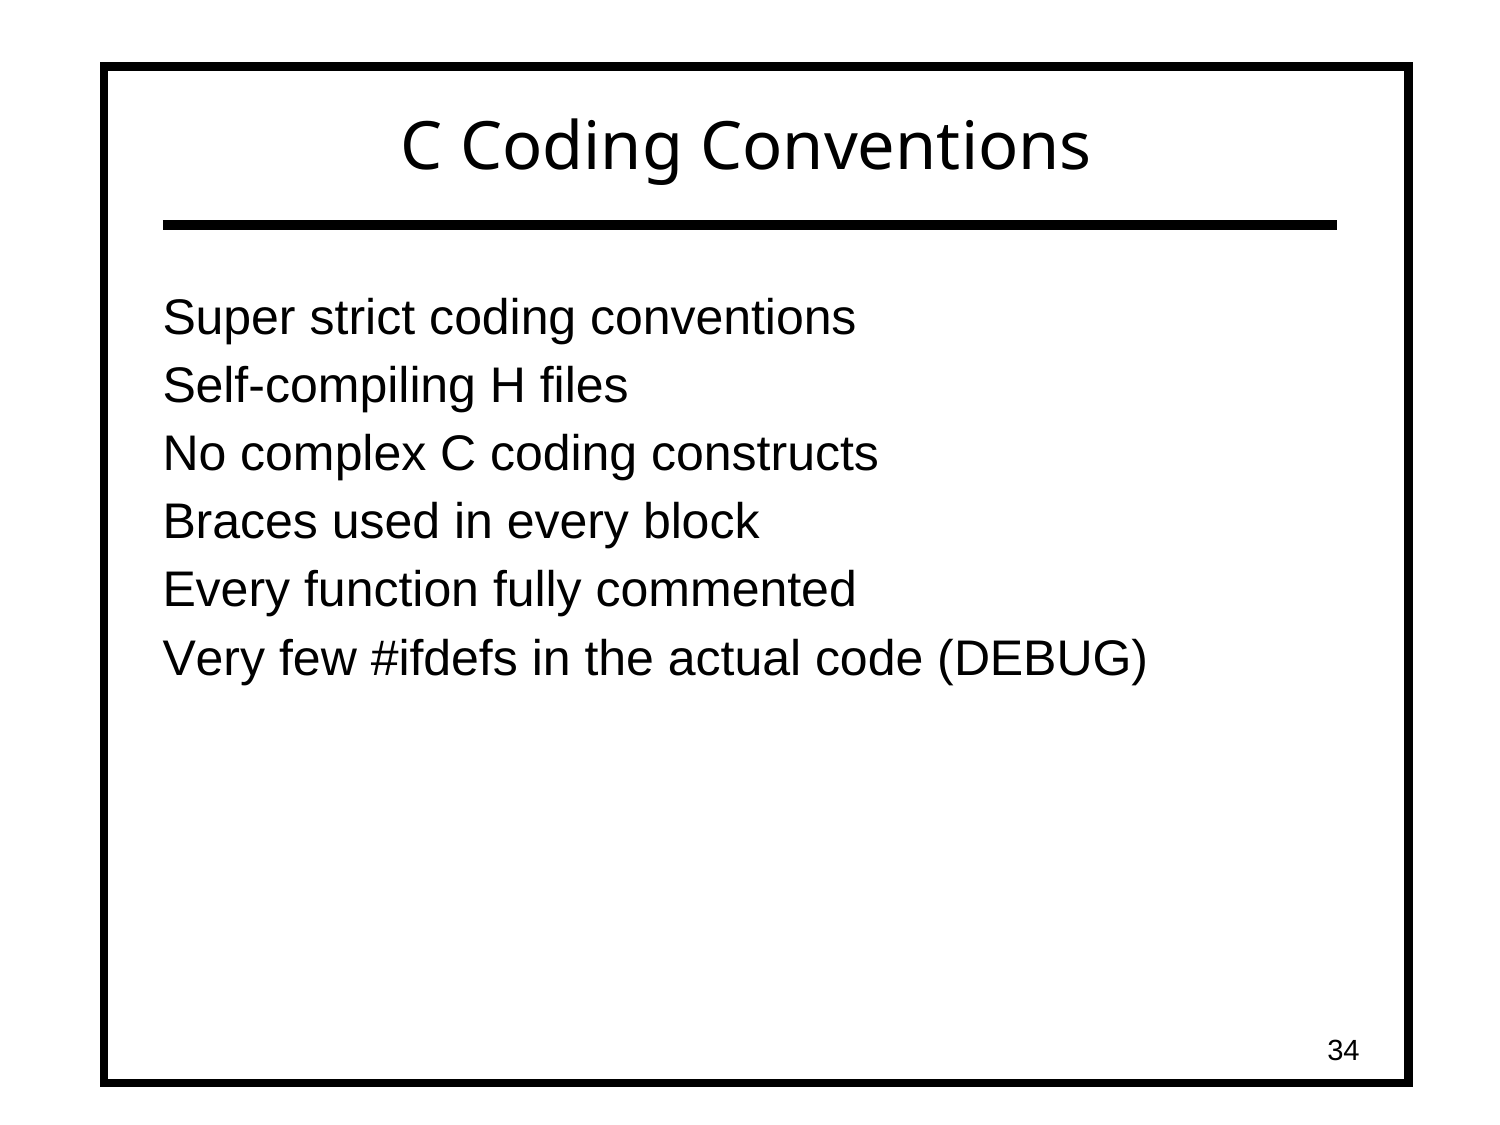

# C Coding Conventions
Super strict coding conventions
Self-compiling H files
No complex C coding constructs
Braces used in every block
Every function fully commented
Very few #ifdefs in the actual code (DEBUG)
34